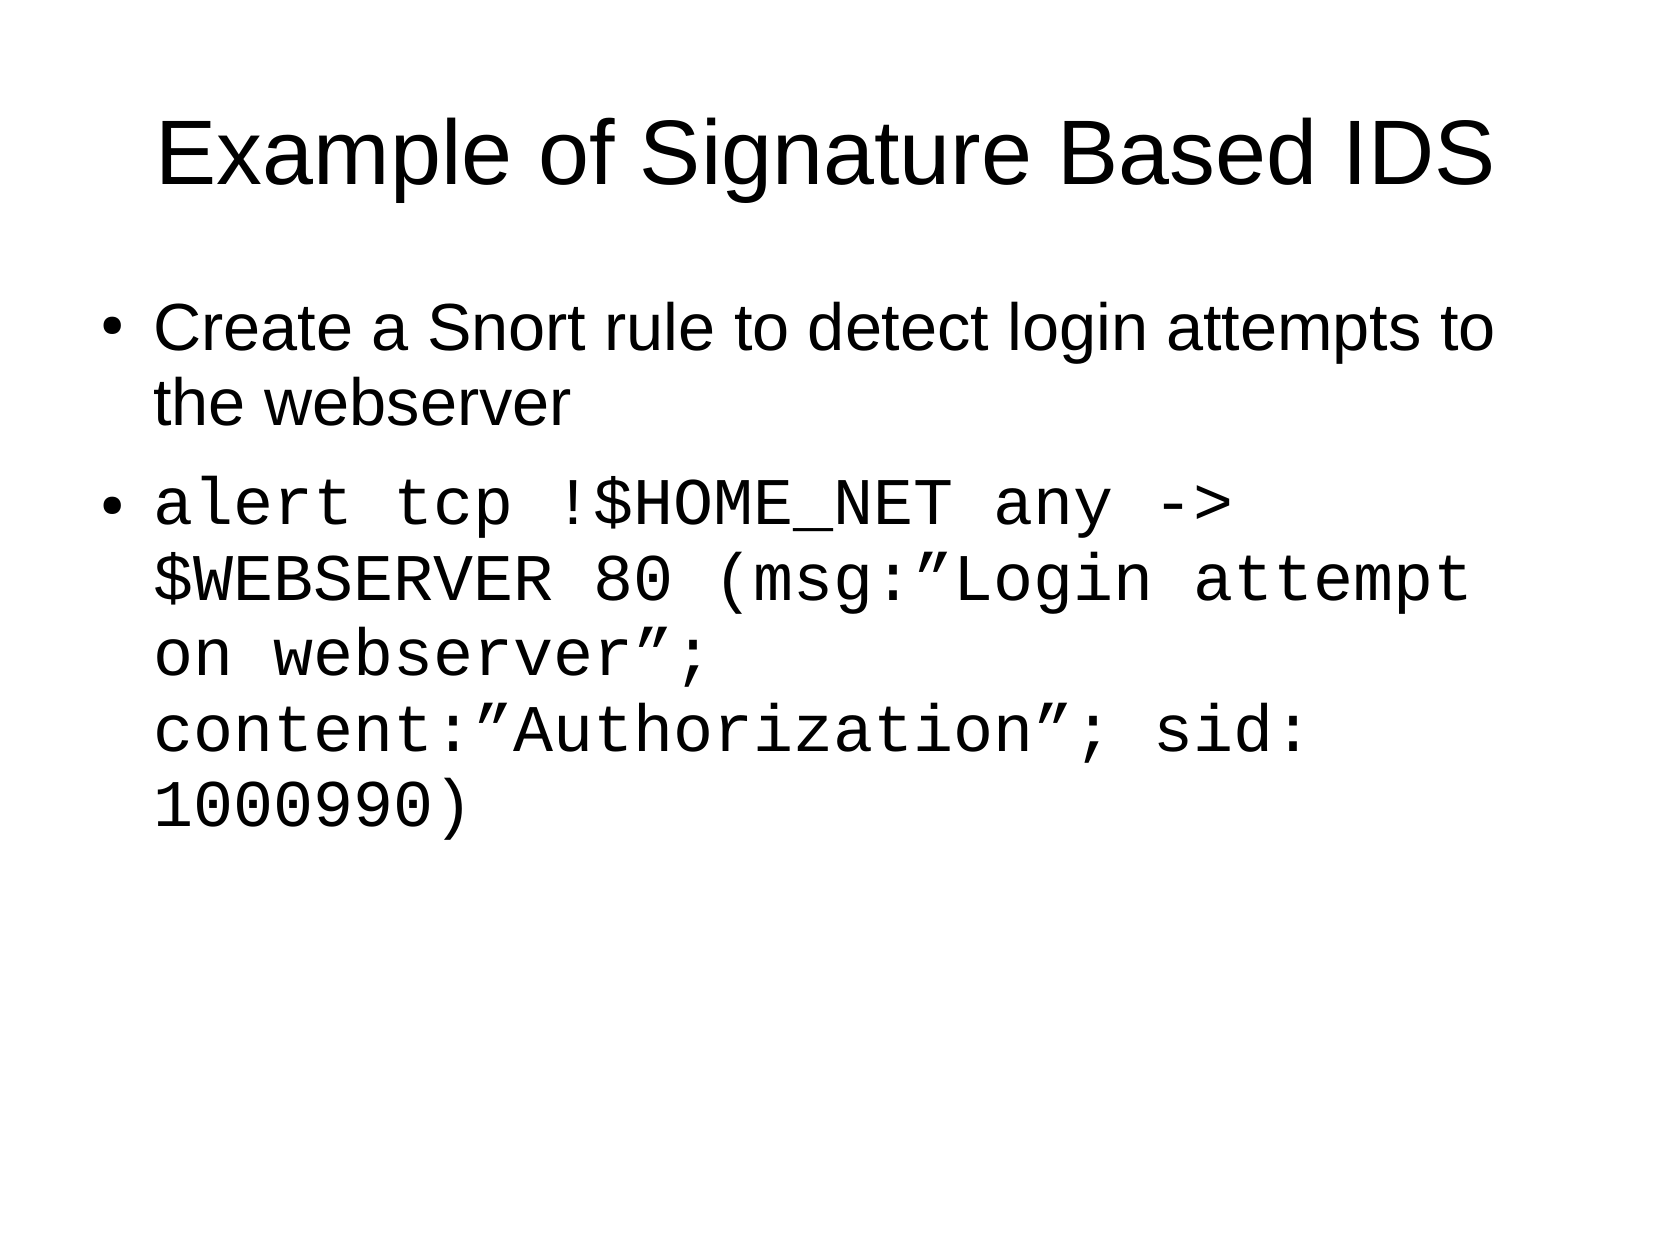

# Example of Signature Based IDS
Create a Snort rule to detect login attempts to the webserver
alert tcp !$HOME_NET any -> $WEBSERVER 80 (msg:”Login attempt on webserver”; content:”Authorization”; sid: 1000990)